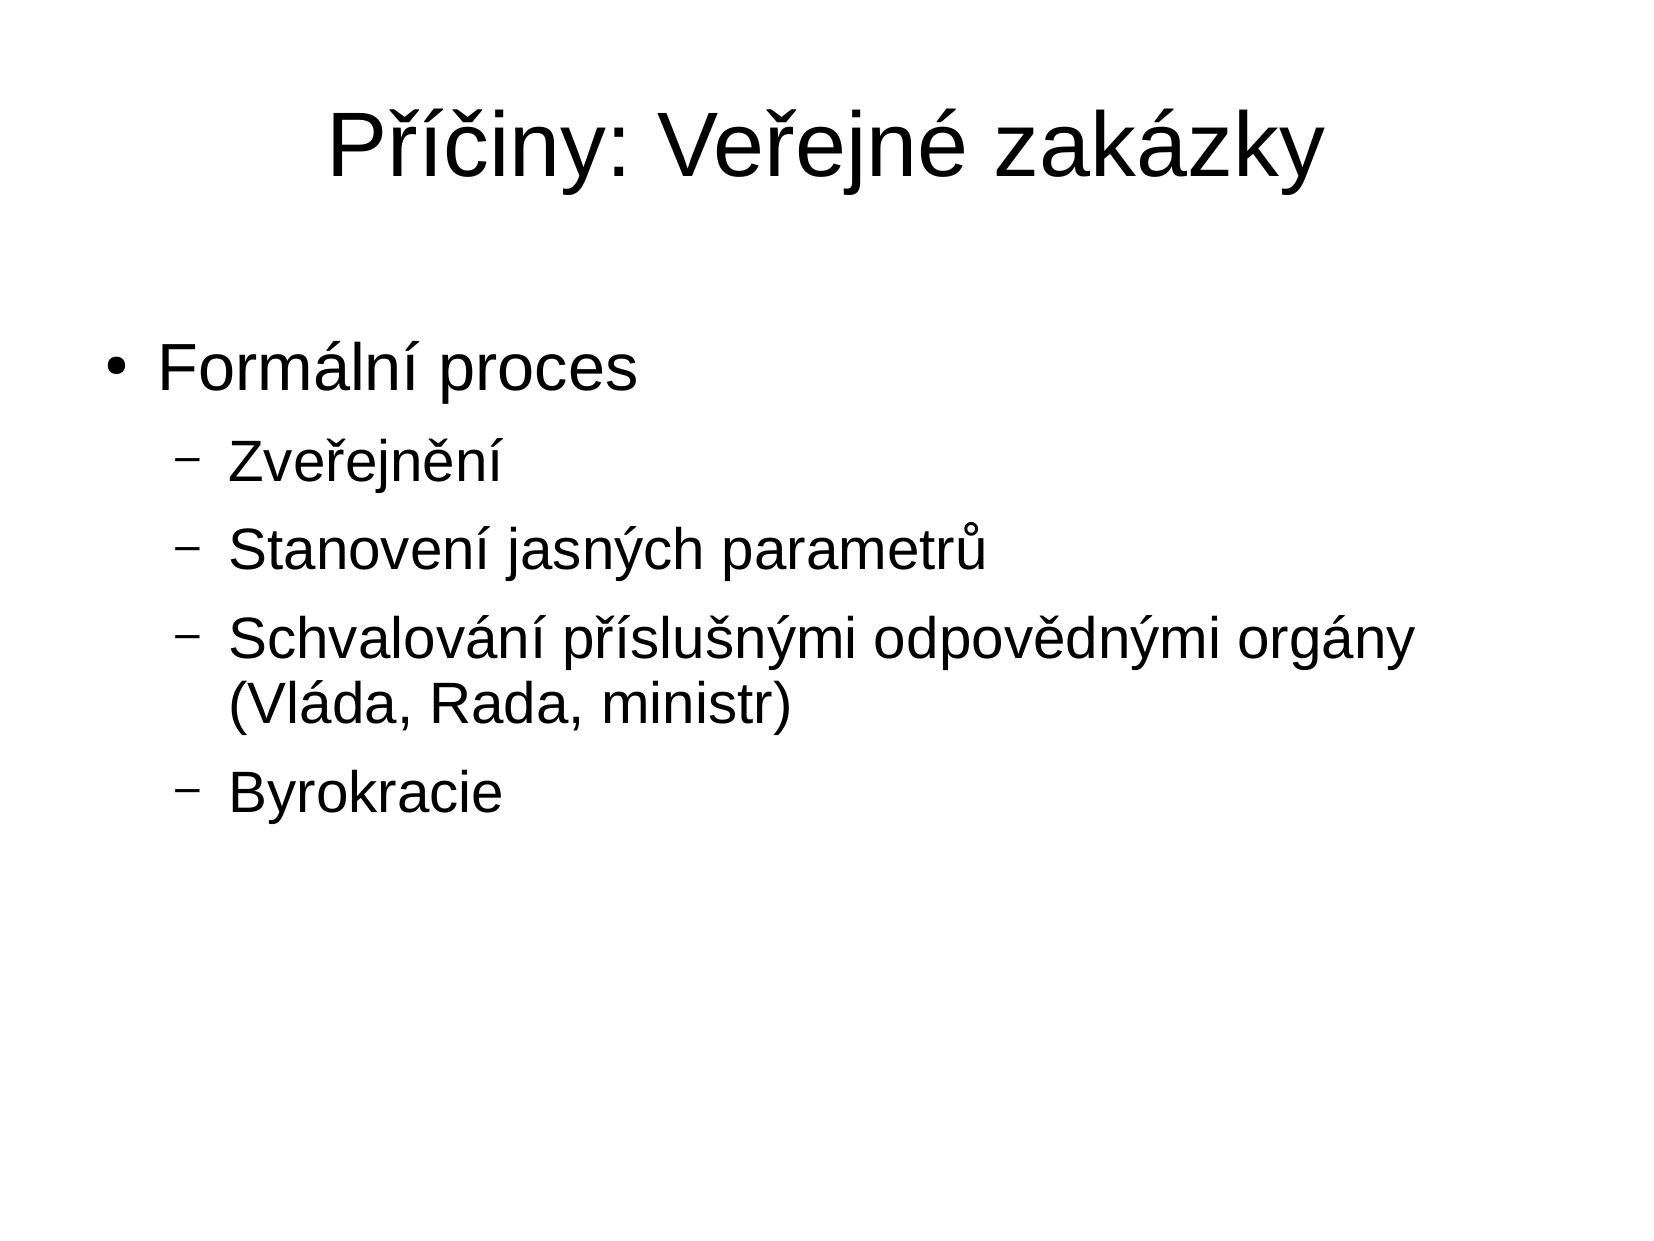

# Příčiny: Veřejné zakázky
Formální proces
Zveřejnění
Stanovení jasných parametrů
Schvalování příslušnými odpovědnými orgány (Vláda, Rada, ministr)
Byrokracie